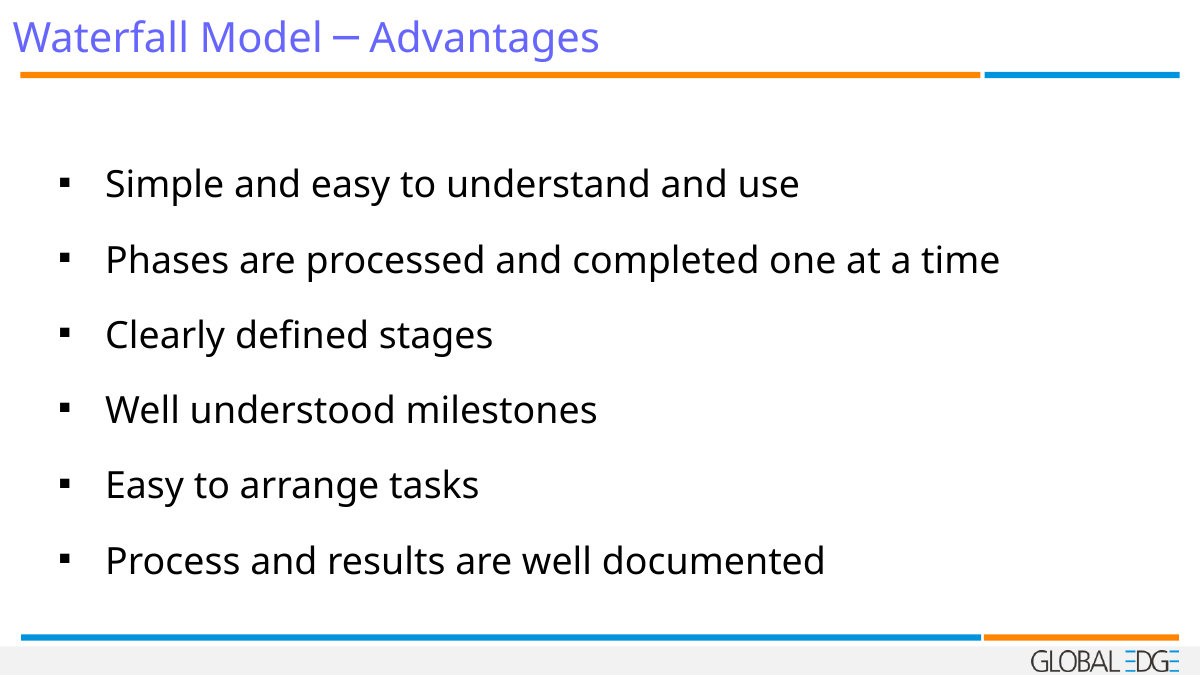

# Waterfall Model ─ Advantages
 Simple and easy to understand and use
 Phases are processed and completed one at a time
 Clearly defined stages
 Well understood milestones
 Easy to arrange tasks
 Process and results are well documented